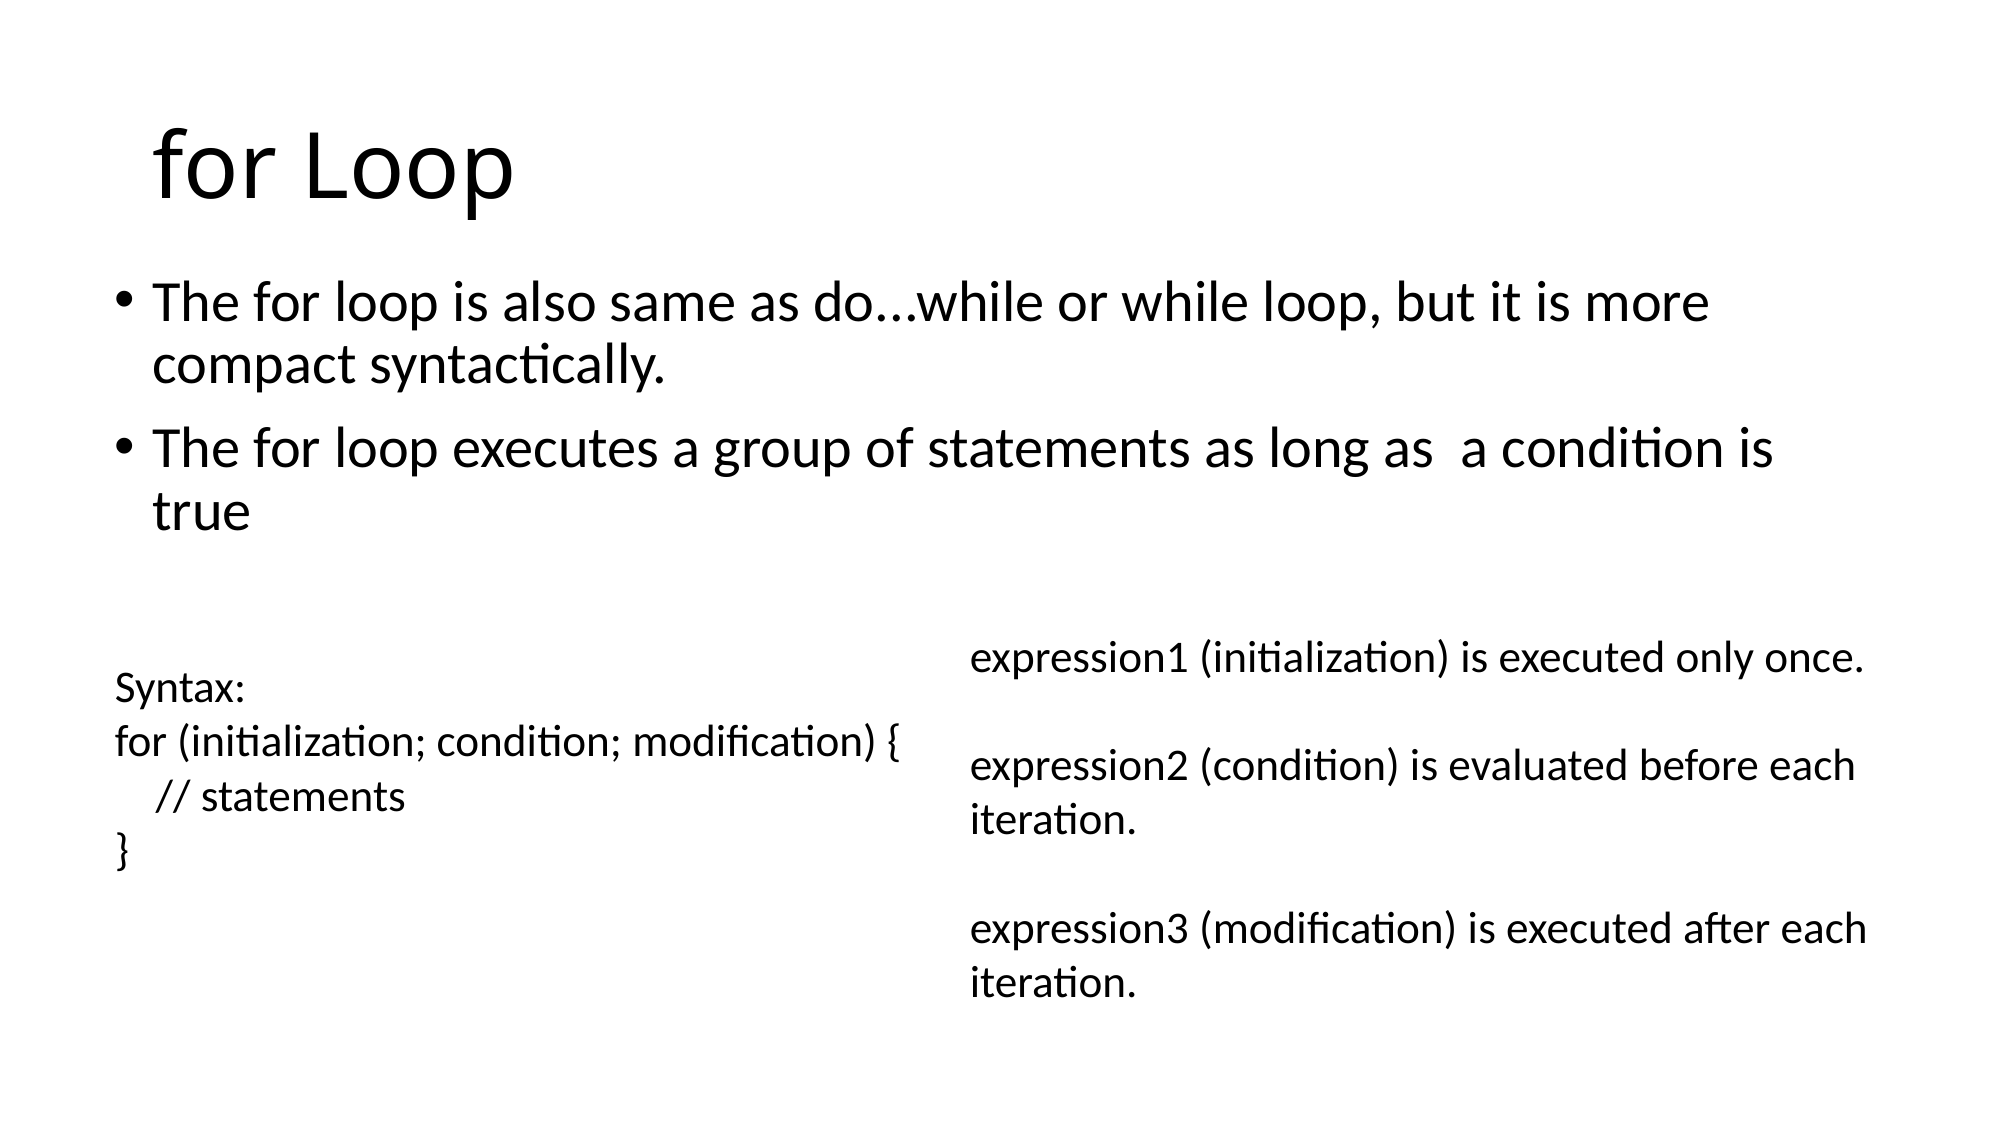

# for Loop
The for loop is also same as do...while or while loop, but it is more compact syntactically.
The for loop executes a group of statements as long as a condition is true
expression1 (initialization) is executed only once.
expression2 (condition) is evaluated before each iteration.
expression3 (modification) is executed after each iteration.
Syntax:
for (initialization; condition; modification) {
 // statements
}